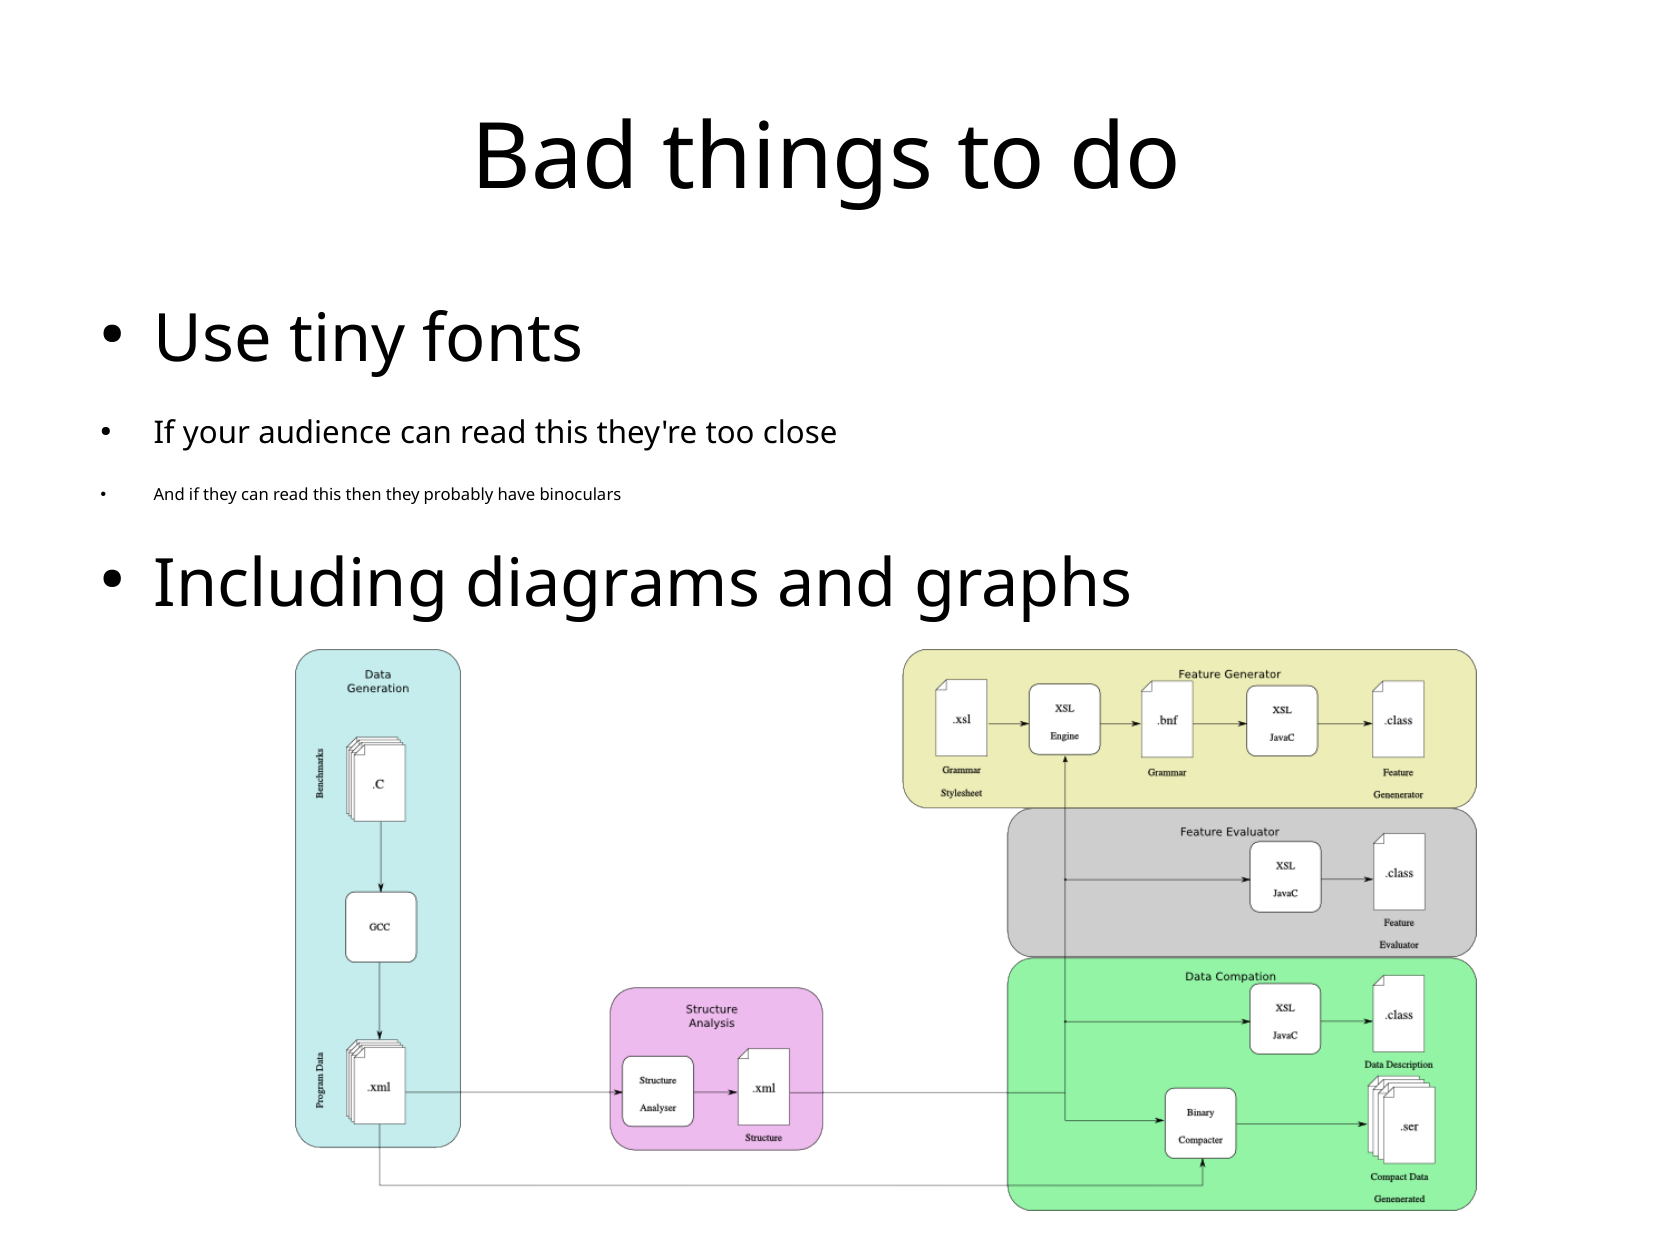

# Bad things to do
Use tiny fonts
If your audience can read this they're too close
And if they can read this then they probably have binoculars
Including diagrams and graphs